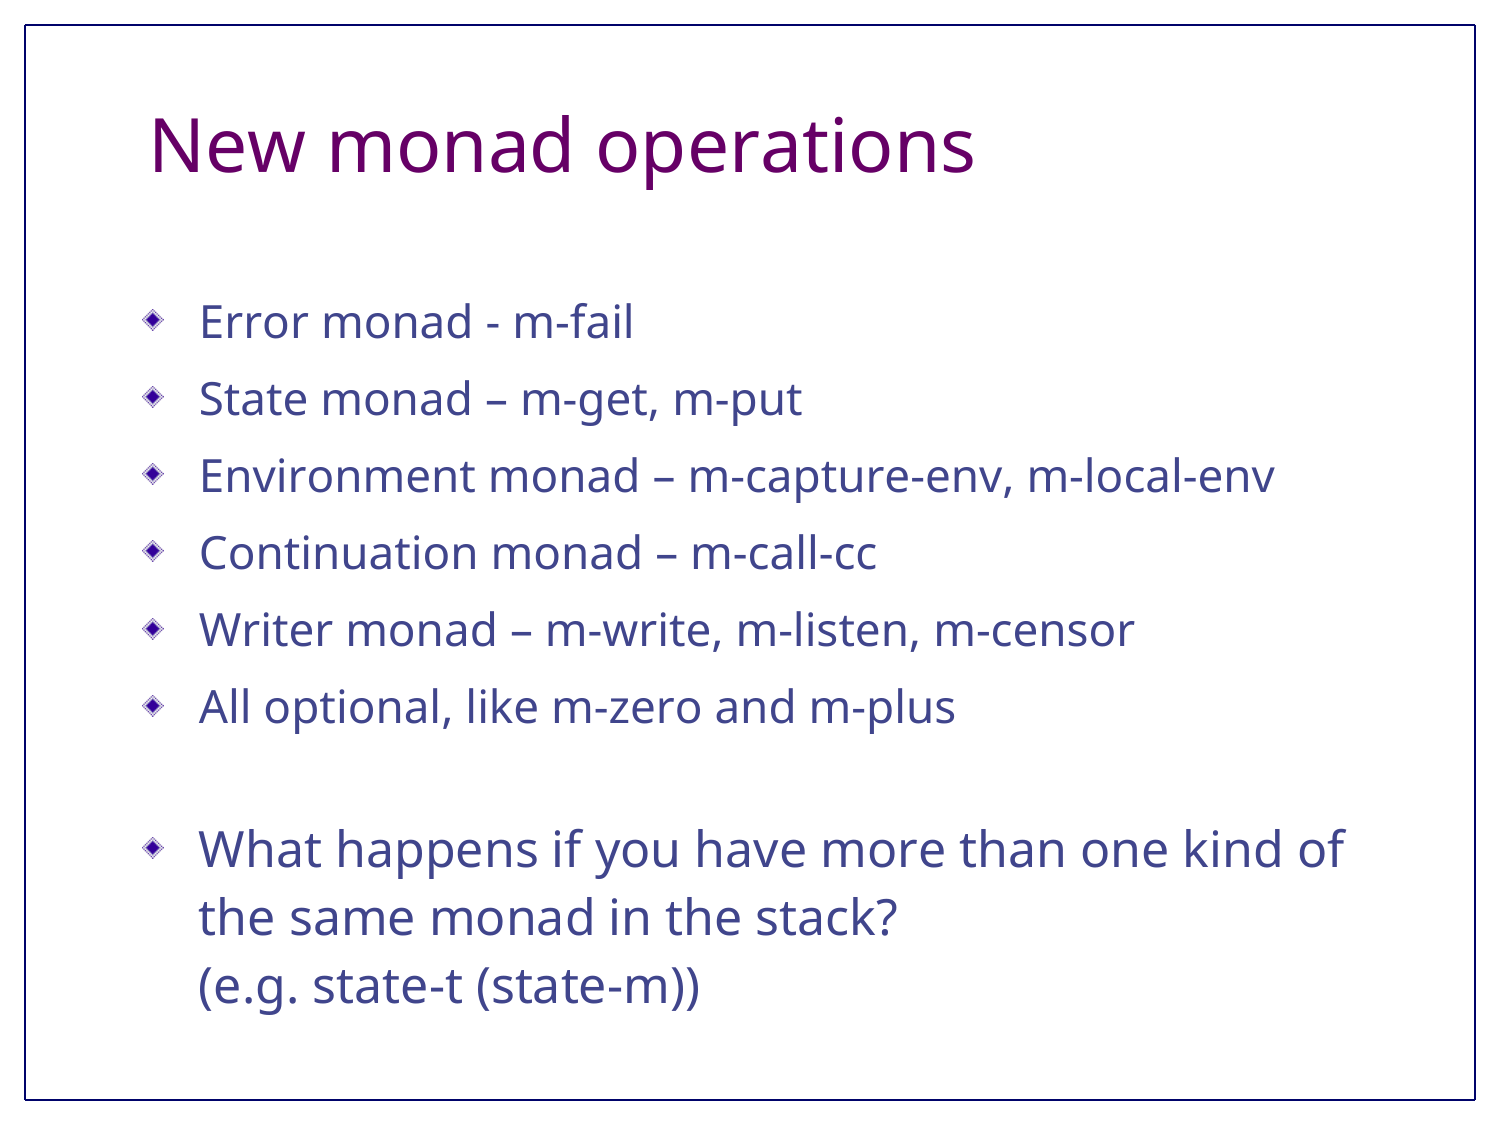

# New monad operations
Error monad - m-fail
State monad – m-get, m-put
Environment monad – m-capture-env, m-local-env
Continuation monad – m-call-cc
Writer monad – m-write, m-listen, m-censor
All optional, like m-zero and m-plus
What happens if you have more than one kind of the same monad in the stack?
(e.g. state-t (state-m))